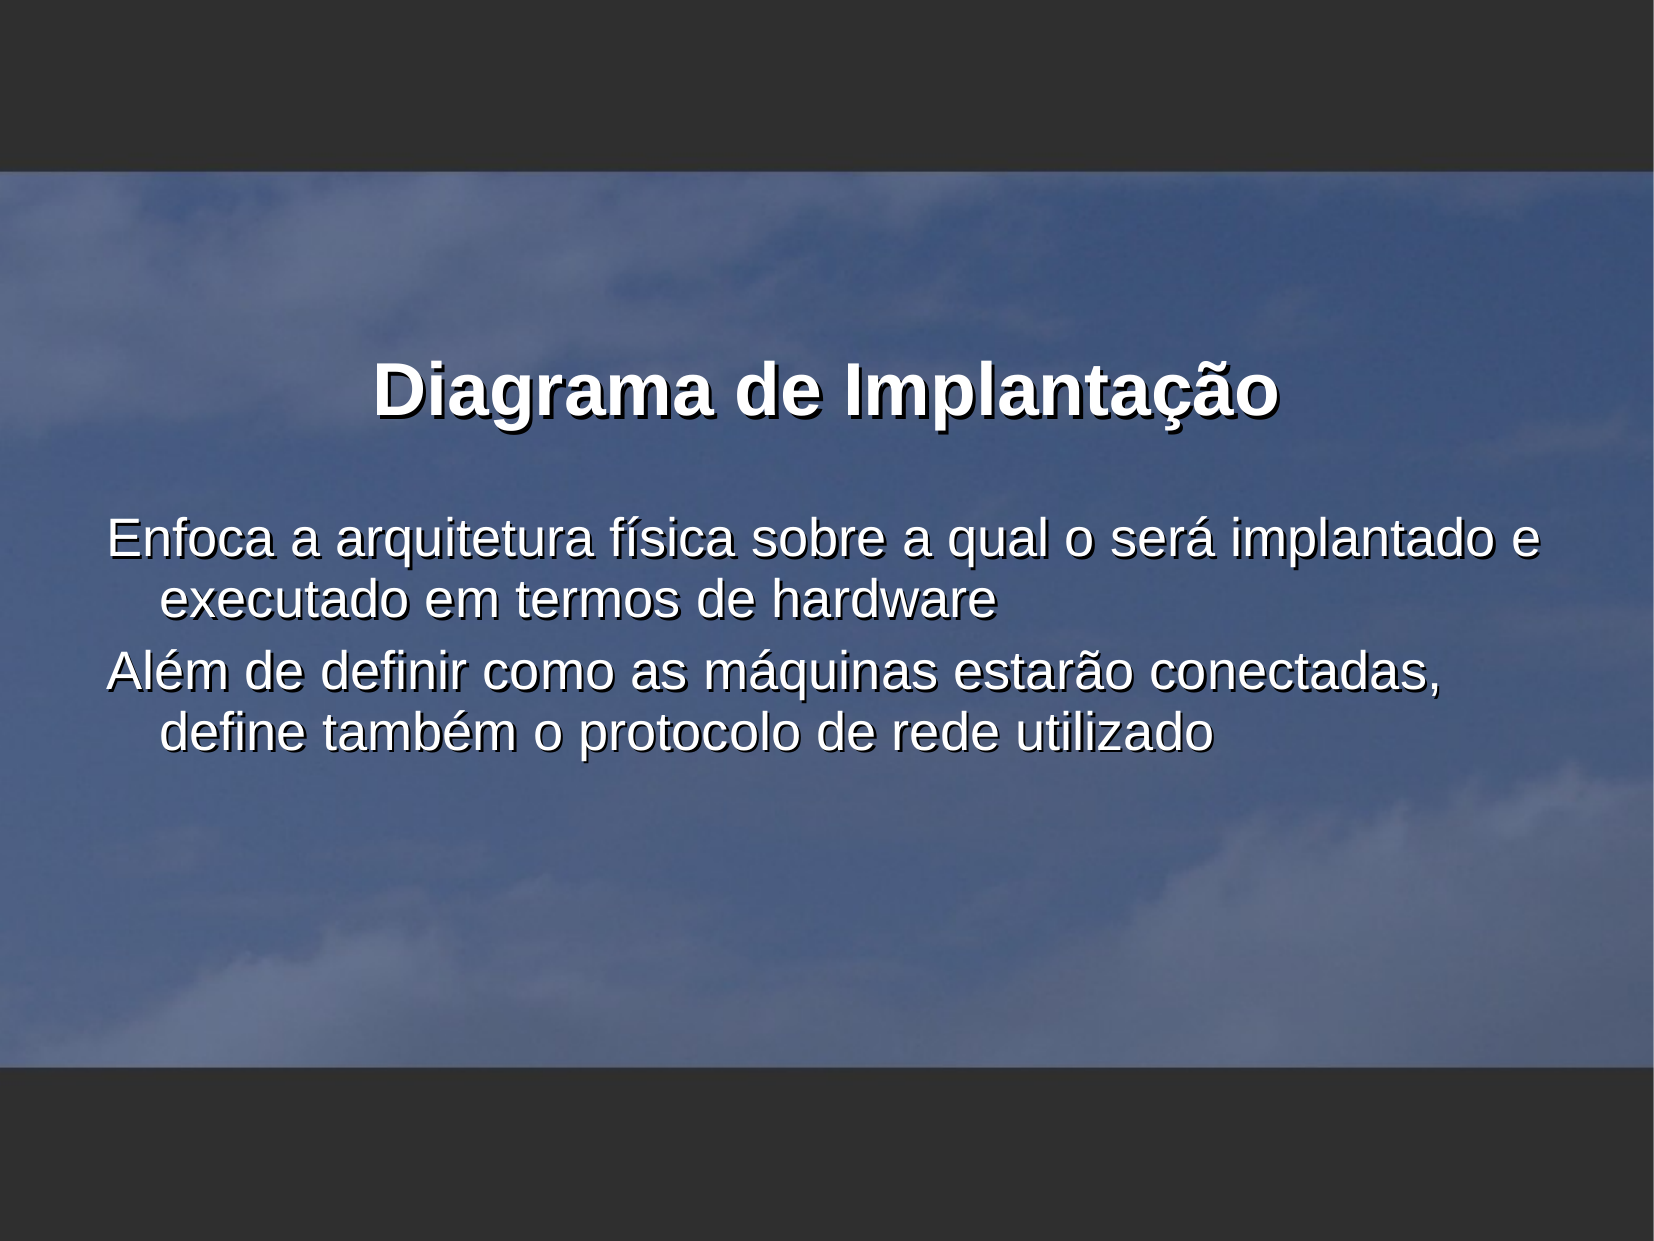

# Diagrama de Implantação
Enfoca a arquitetura física sobre a qual o será implantado e executado em termos de hardware
Além de definir como as máquinas estarão conectadas, define também o protocolo de rede utilizado